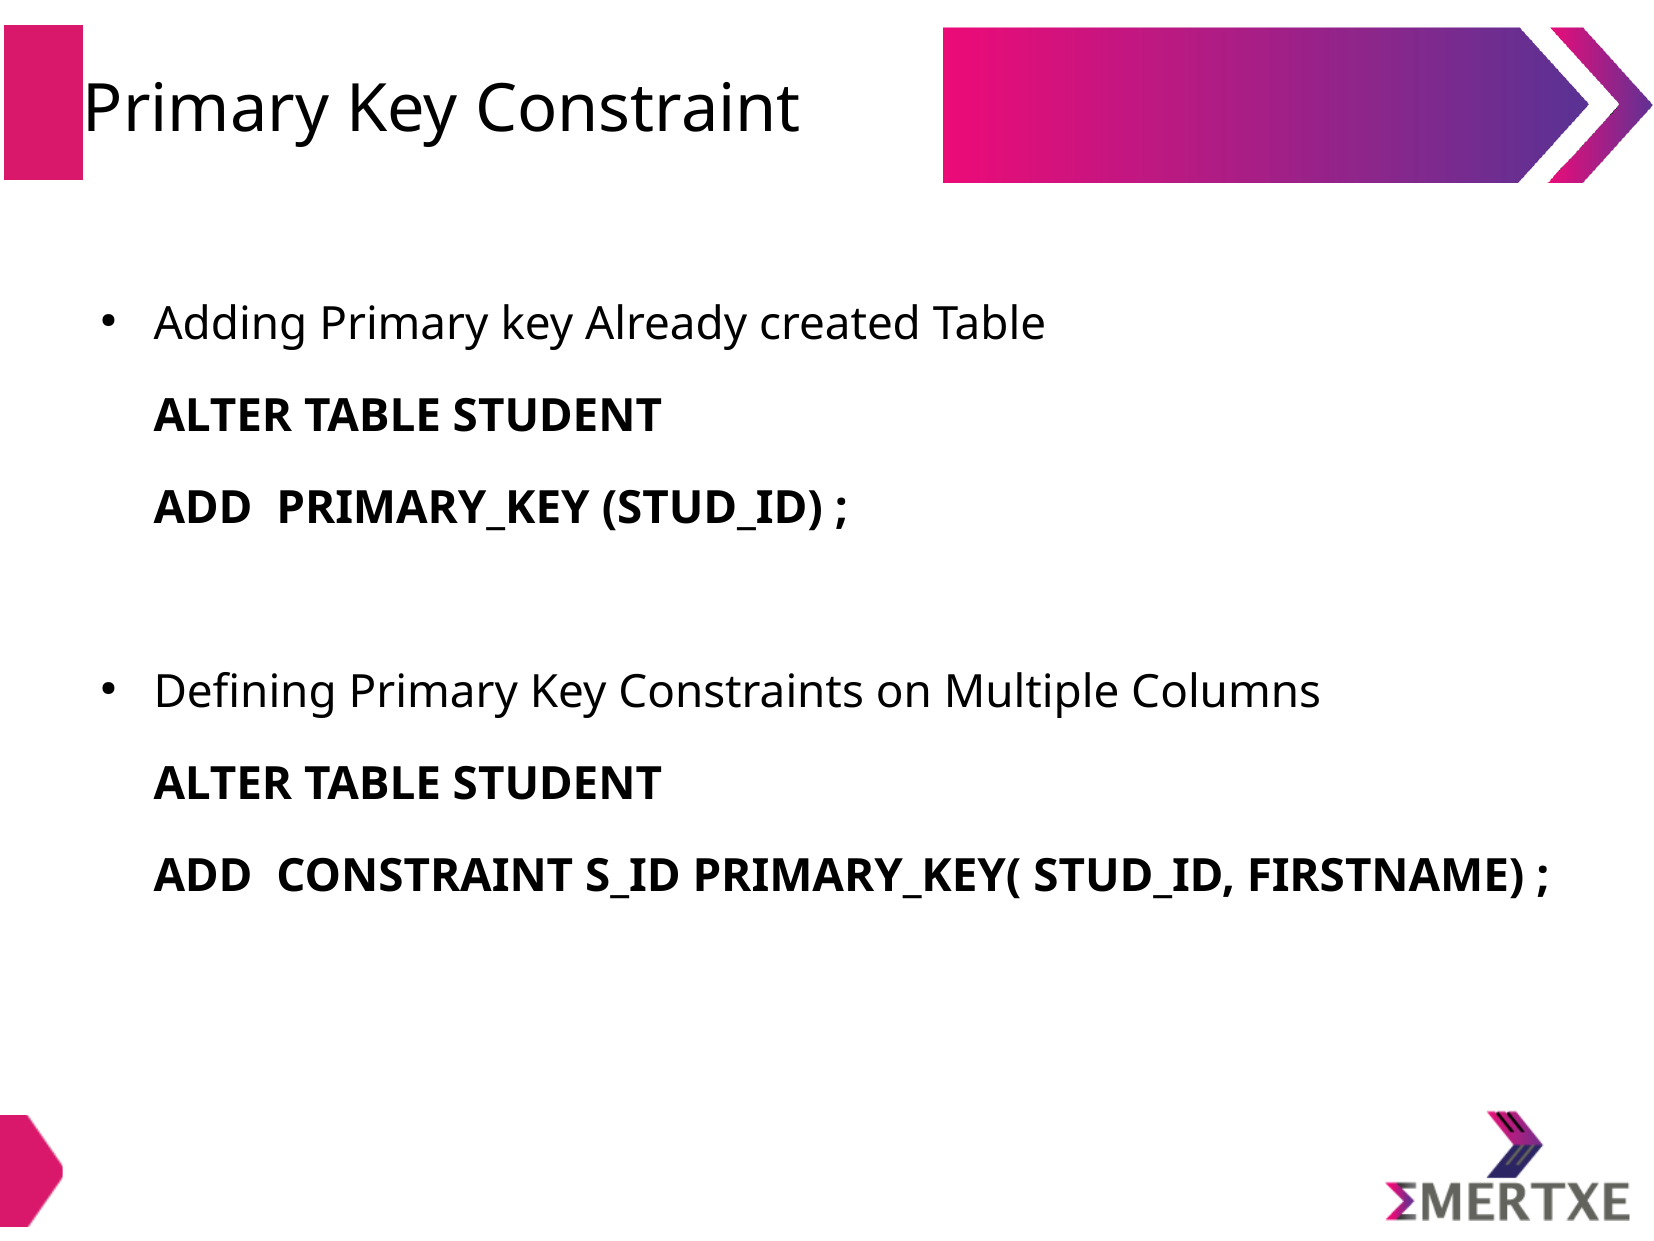

# Primary Key Constraint
Adding Primary key Already created Table
ALTER TABLE STUDENT
ADD PRIMARY_KEY (STUD_ID) ;
Defining Primary Key Constraints on Multiple Columns
ALTER TABLE STUDENT
ADD CONSTRAINT S_ID PRIMARY_KEY( STUD_ID, FIRSTNAME) ;